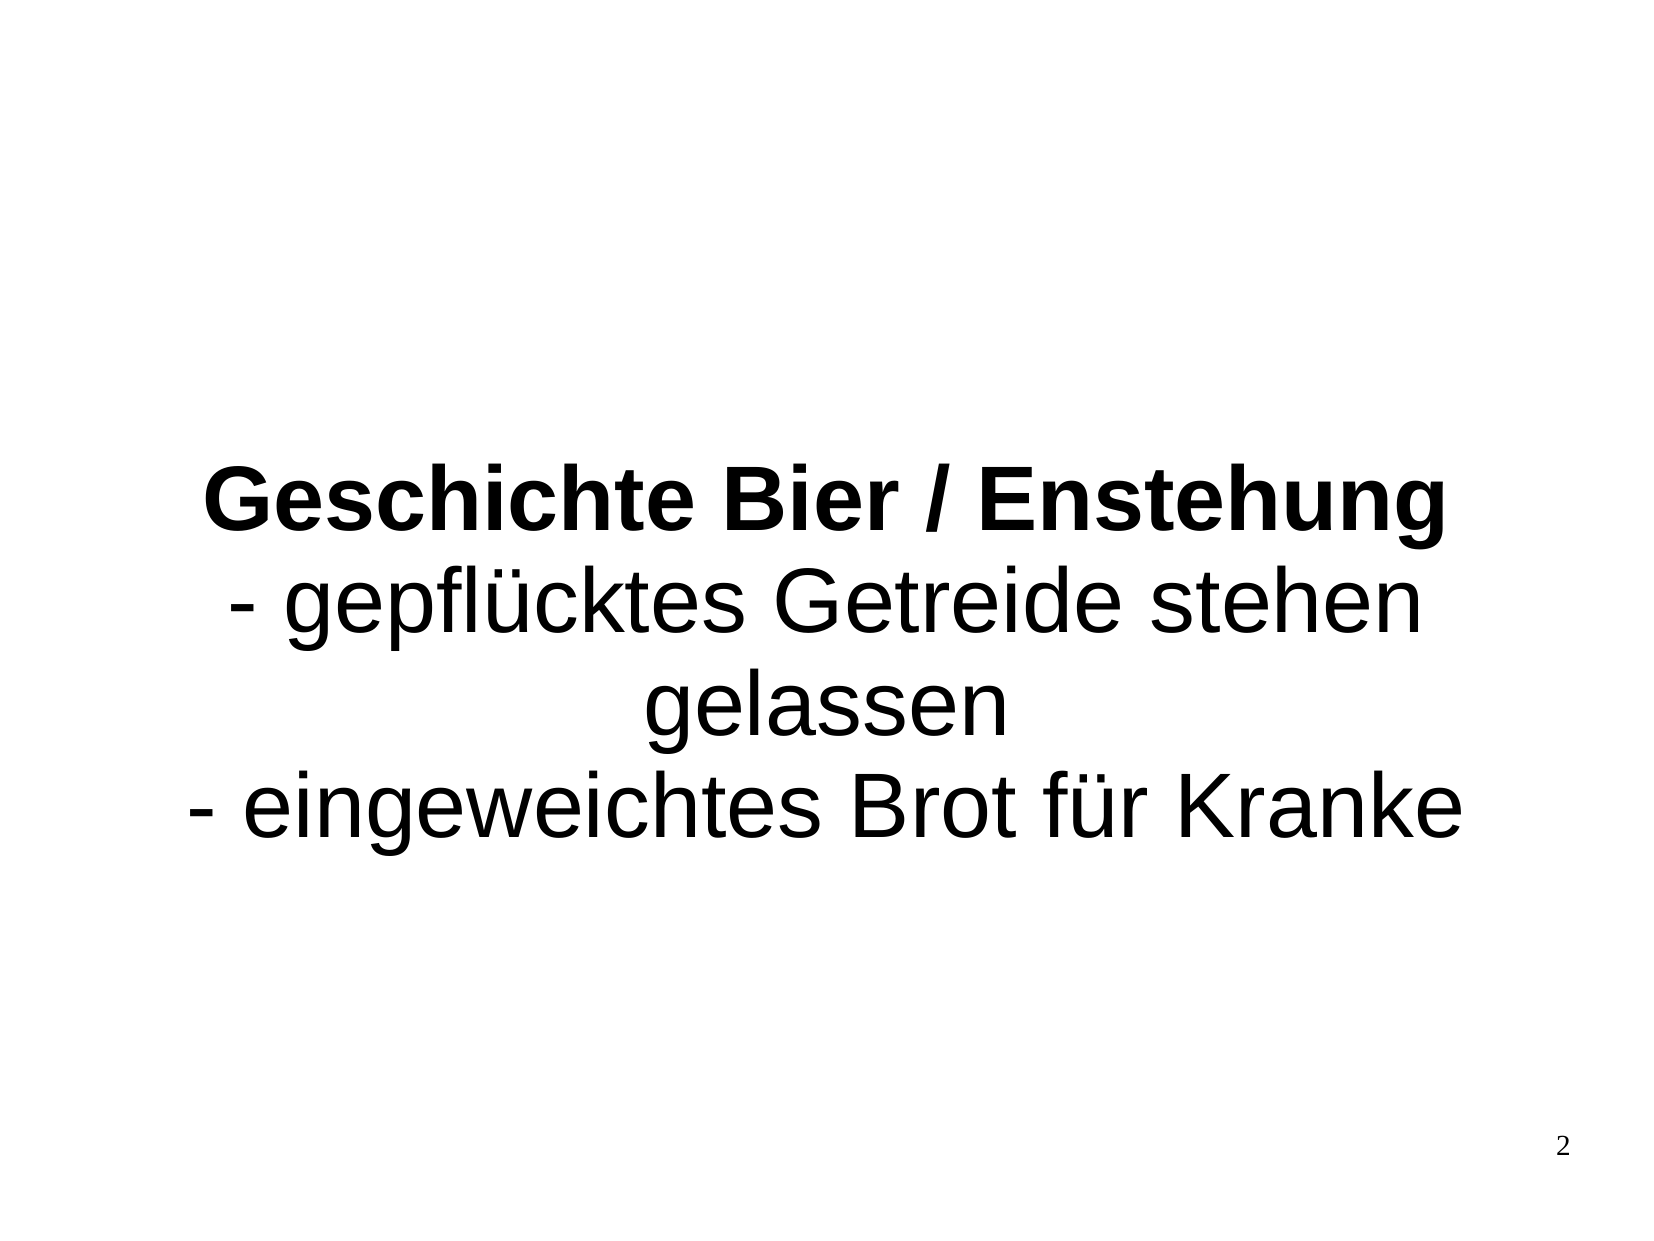

# Geschichte Bier / Enstehung - gepflücktes Getreide stehen gelassen - eingeweichtes Brot für Kranke
2